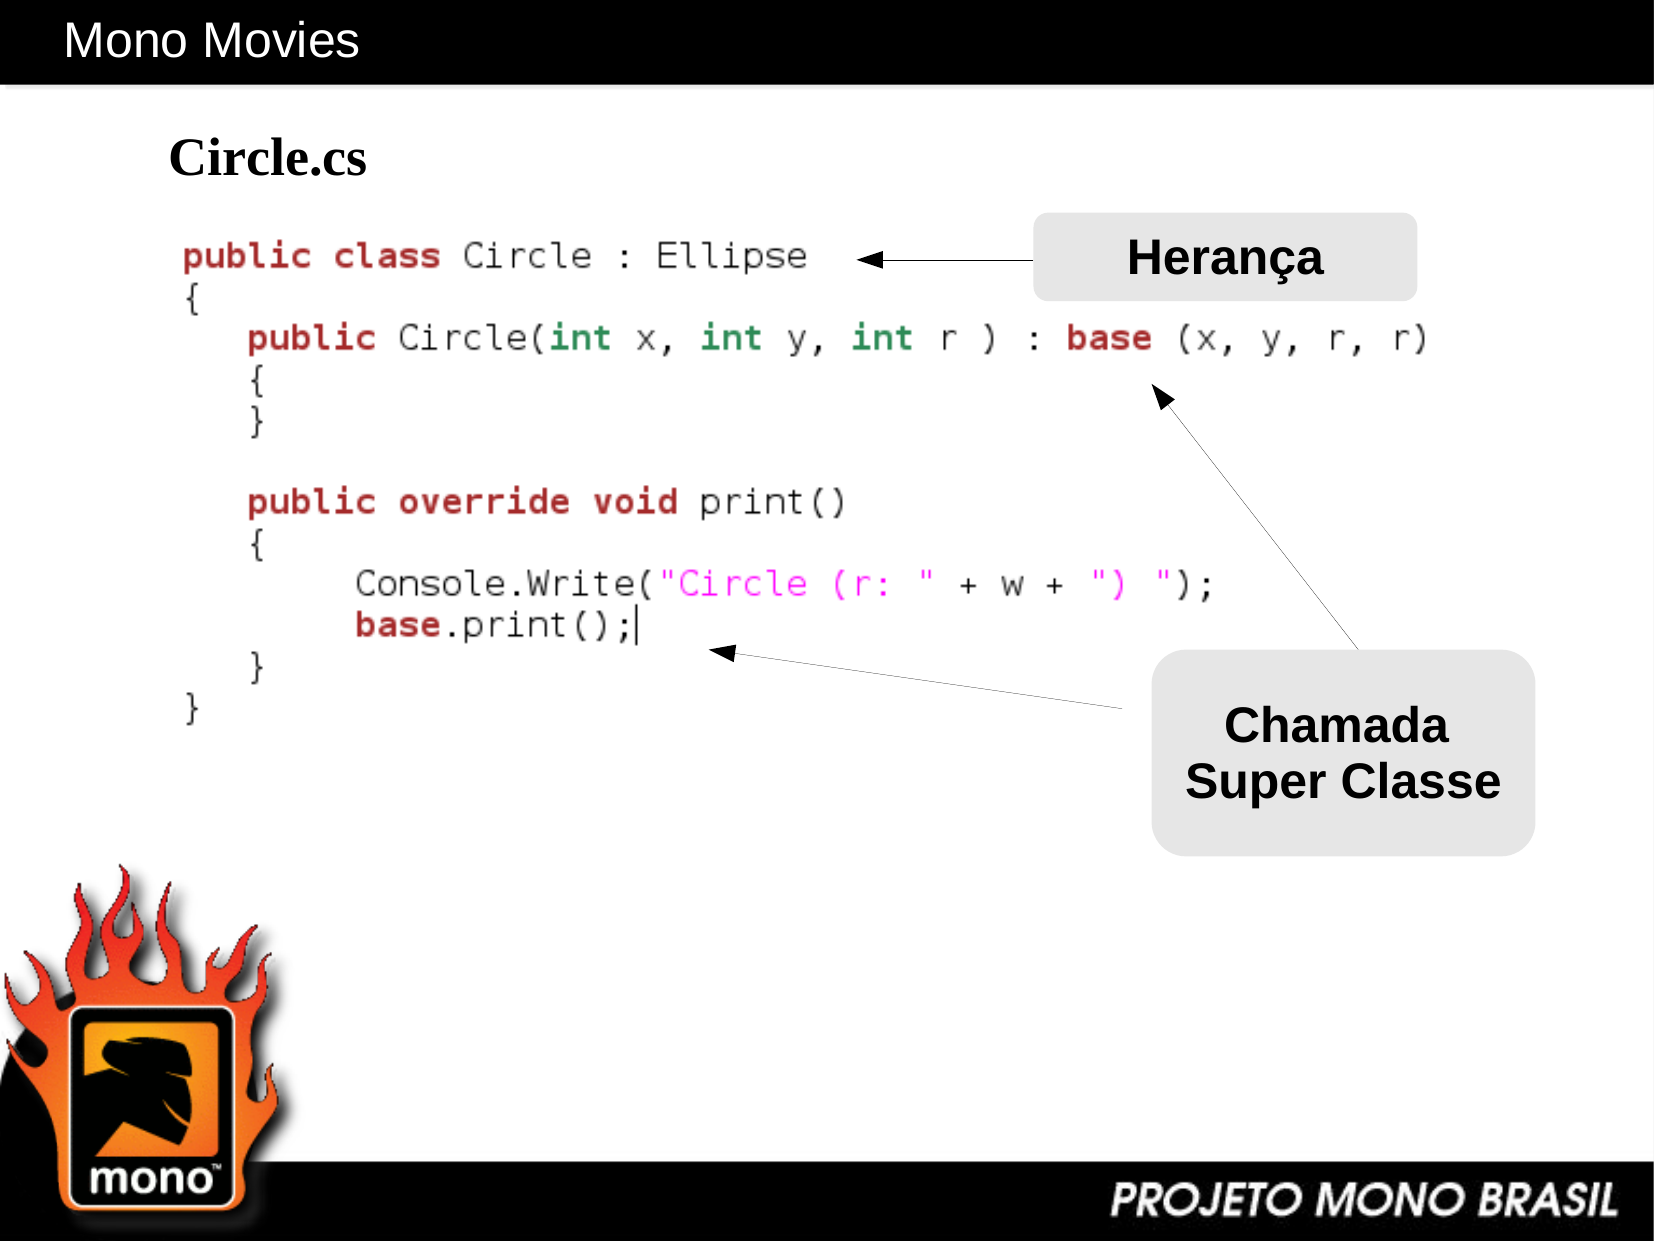

Mono Movies
Circle.cs
Herança
Chamada
Super Classe